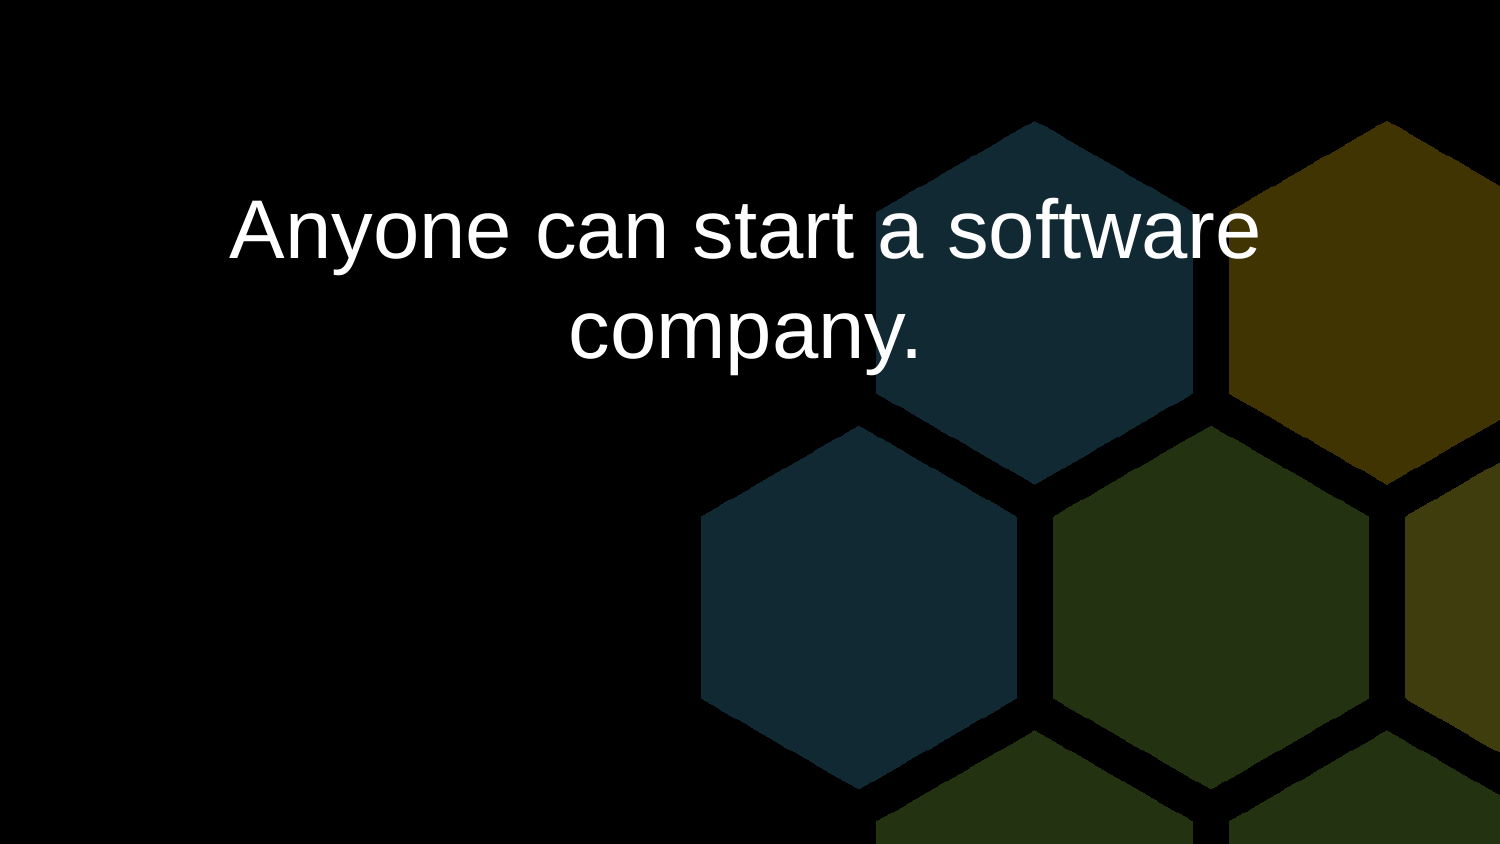

# Anyone can start a software company.